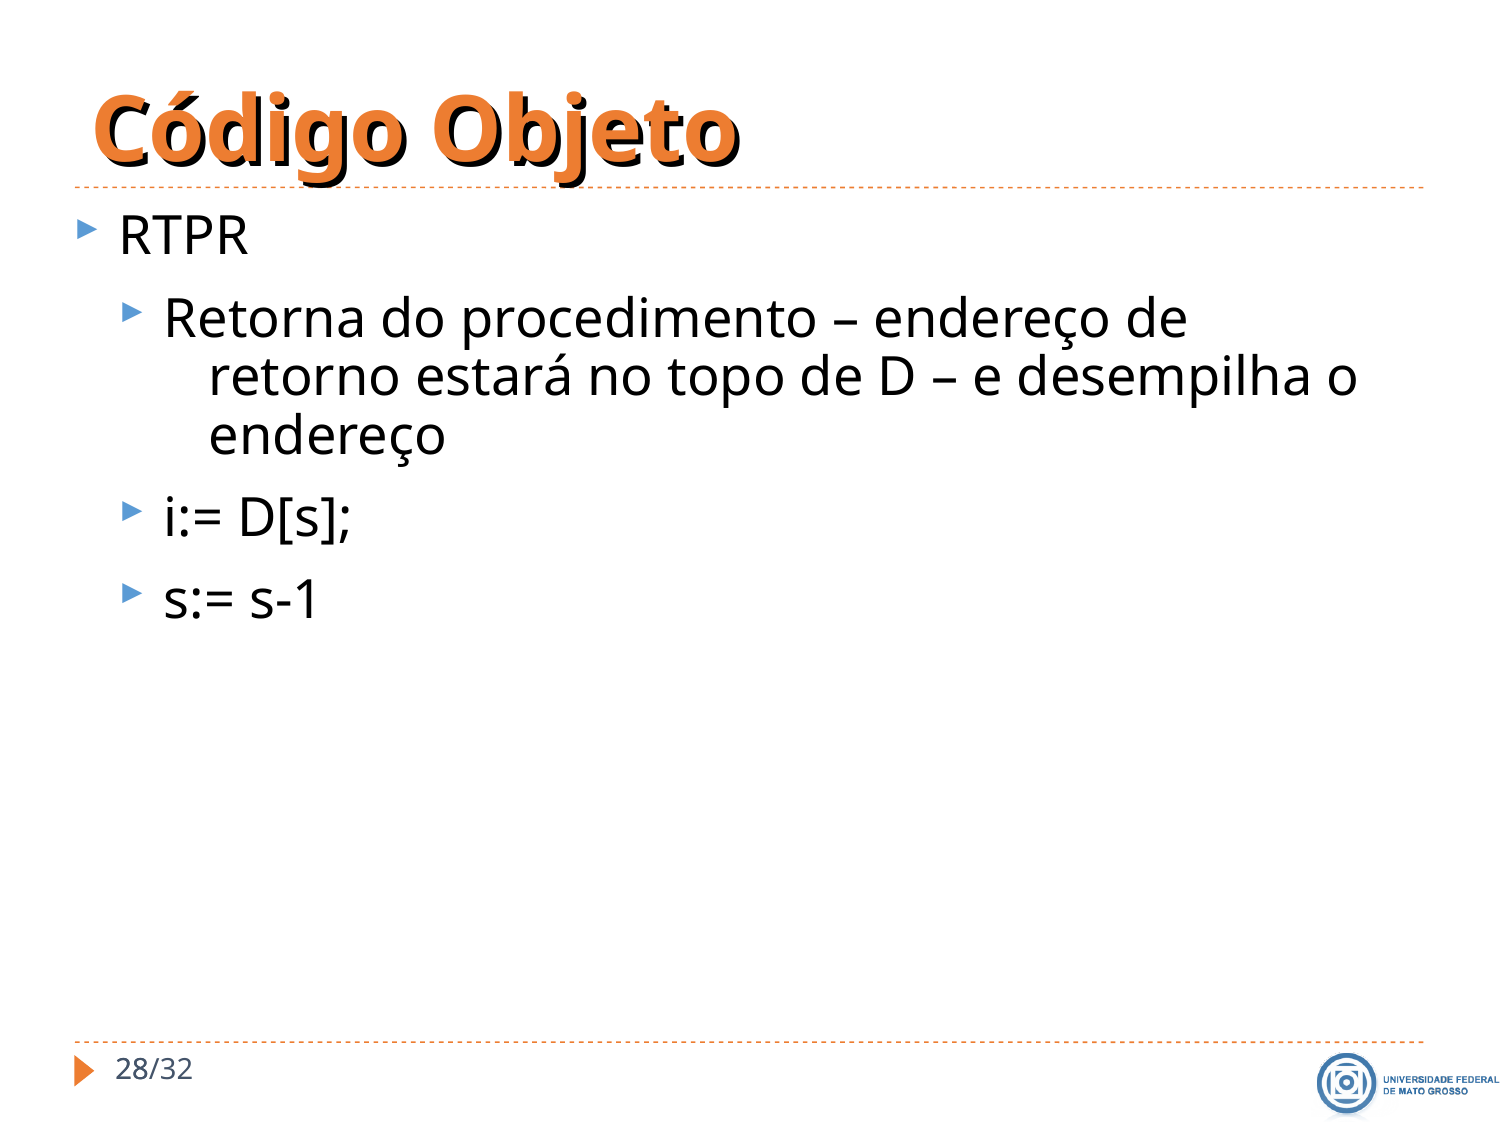

# Código Objeto
RTPR
Retorna do procedimento – endereço de retorno estará no topo de D – e desempilha o endereço
i:= D[s];
s:= s-1
28